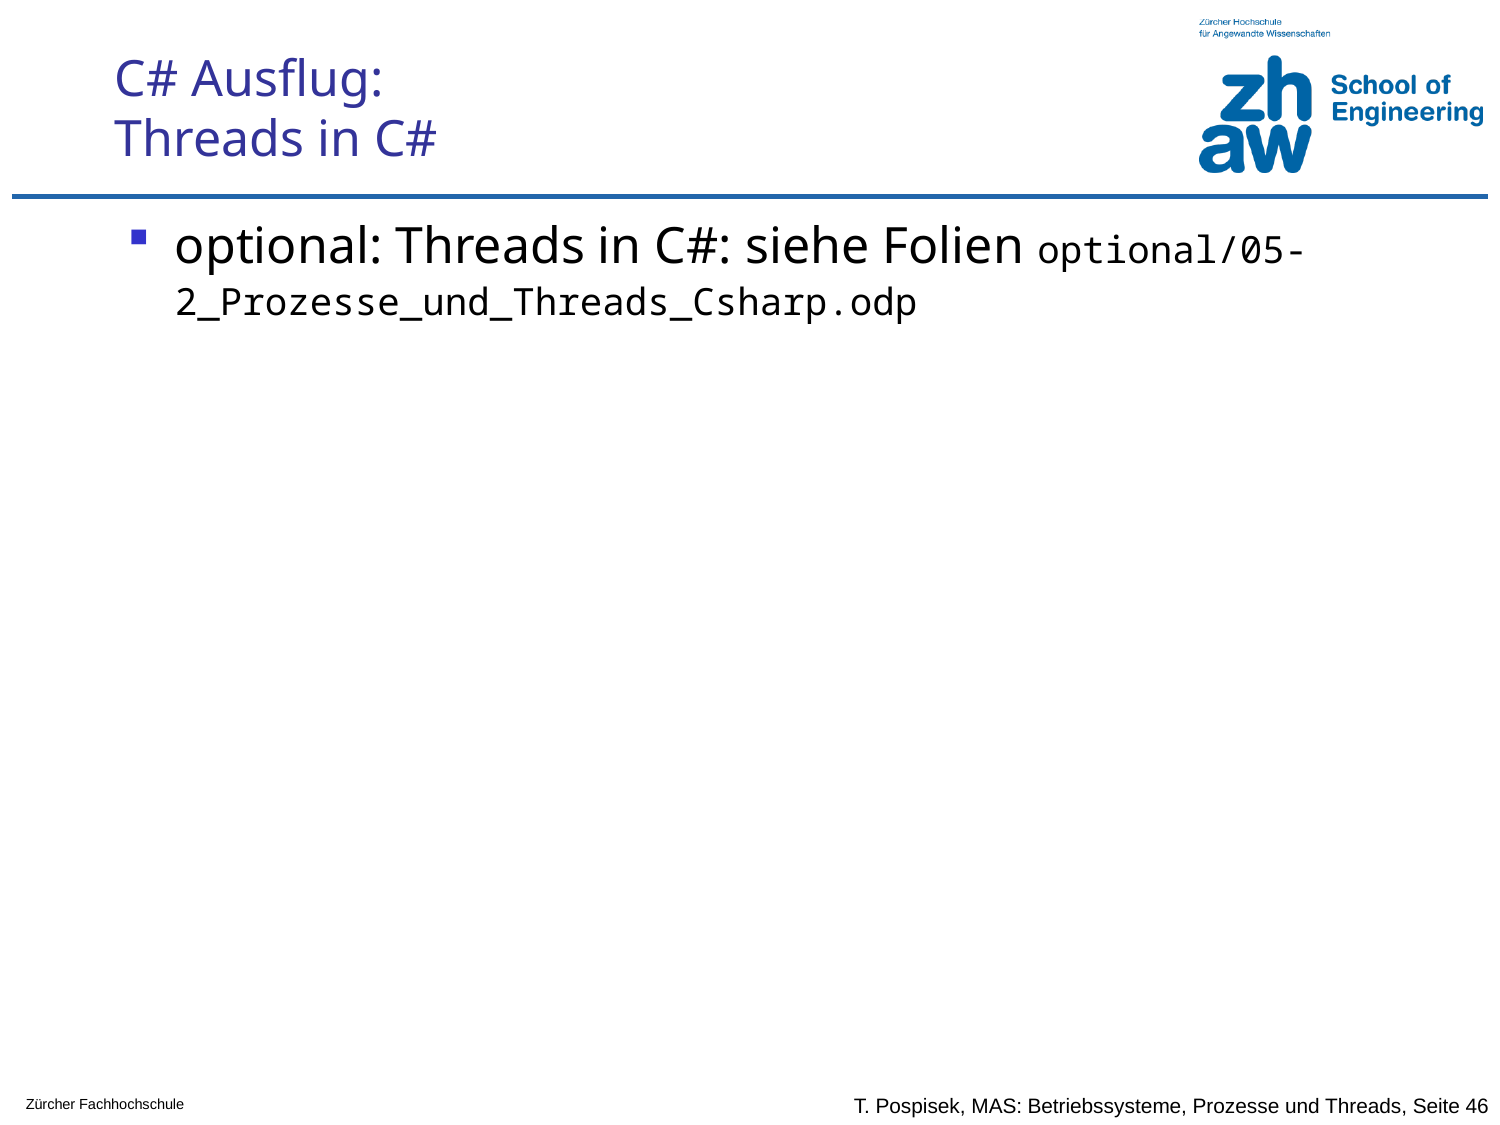

# C# Ausflug: Threads in C#
optional: Threads in C#: siehe Folien optional/05-2_Prozesse_und_Threads_Csharp.odp